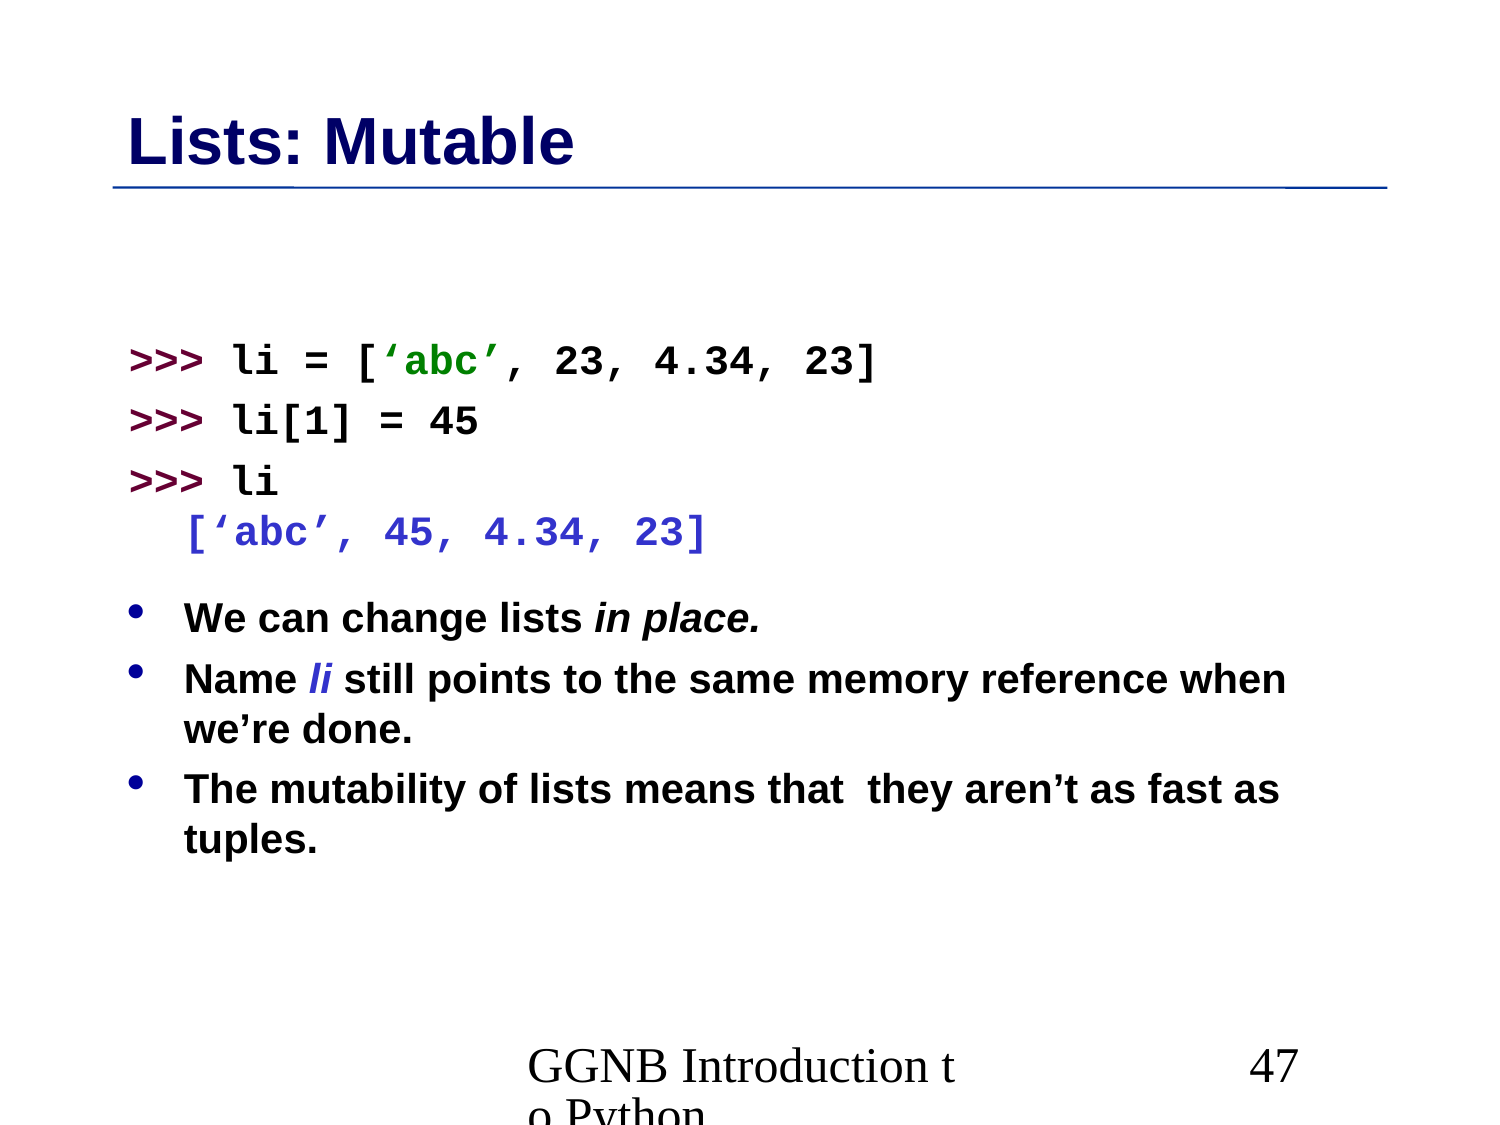

# Lists: Mutable
>>> li = [‘abc’, 23, 4.34, 23]
>>> li[1] = 45
>>> li
[‘abc’, 45, 4.34, 23]
We can change lists in place.
Name li still points to the same memory reference when we’re done.
The mutability of lists means that they aren’t as fast as tuples.
47
GGNB Introduction to Python